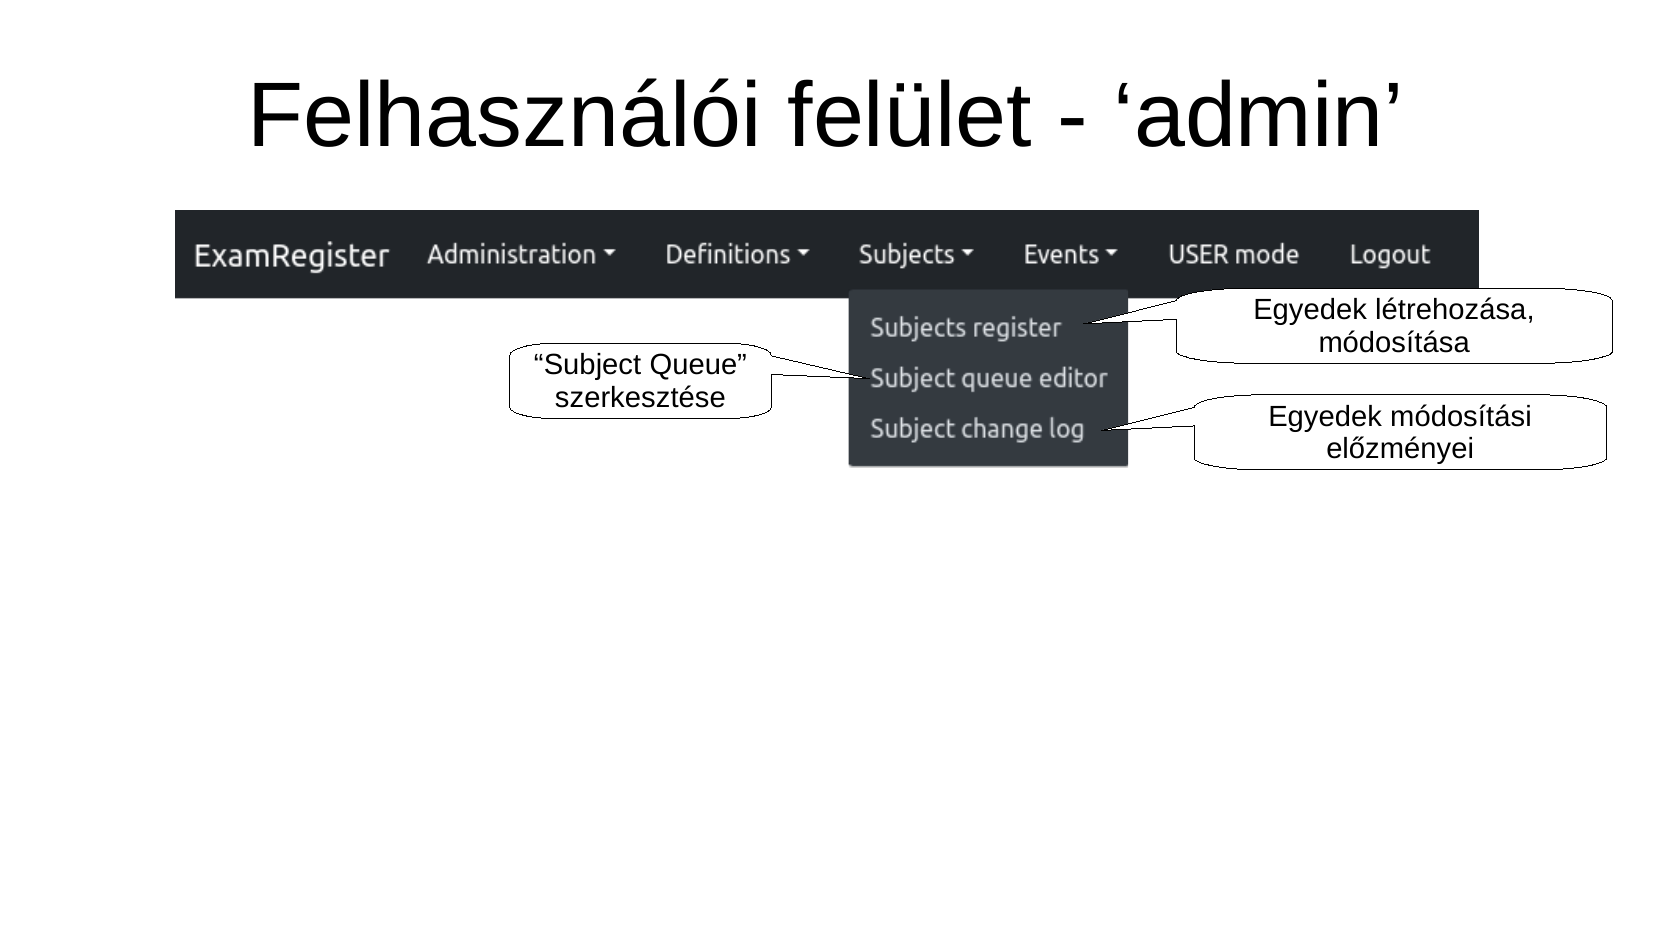

# Felhasználói felület - ‘admin’
Egyedek létrehozása, módosítása
“Subject Queue” szerkesztése
Egyedek módosítási előzményei